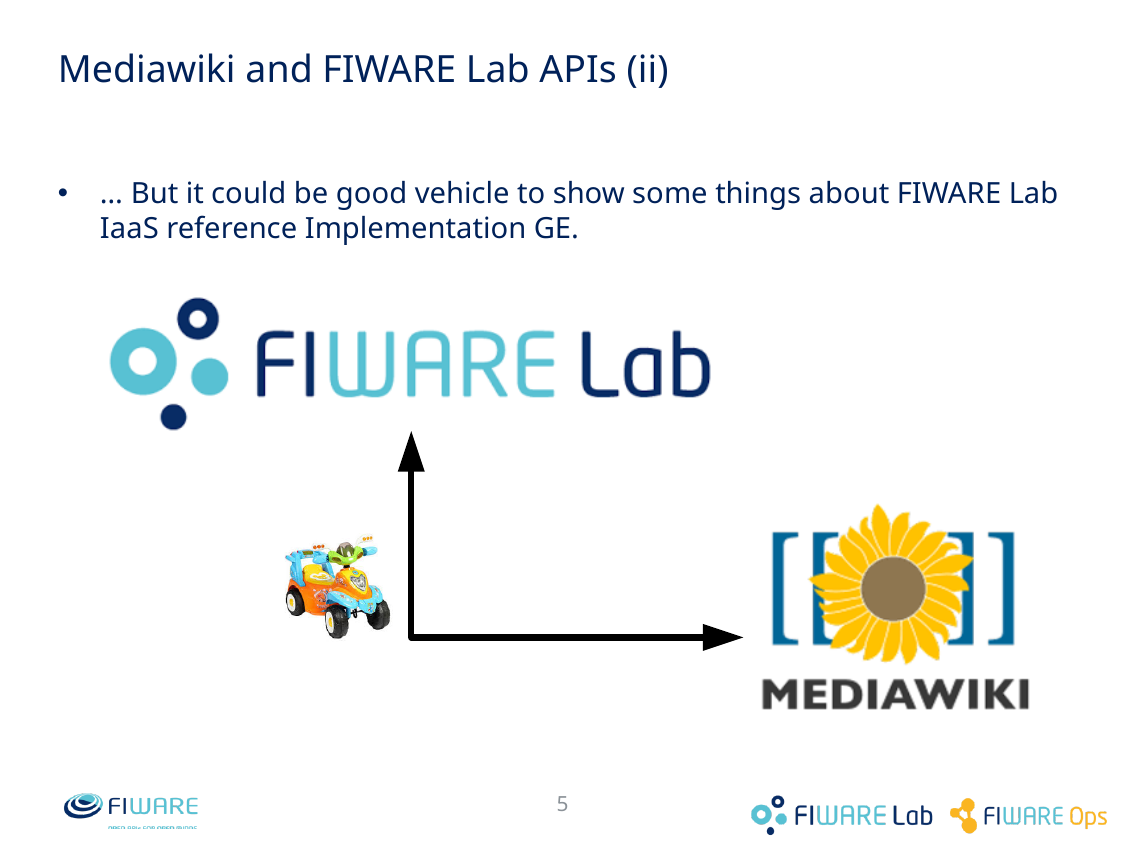

# Mediawiki and FIWARE Lab APIs (ii)
… But it could be good vehicle to show some things about FIWARE Lab IaaS reference Implementation GE.